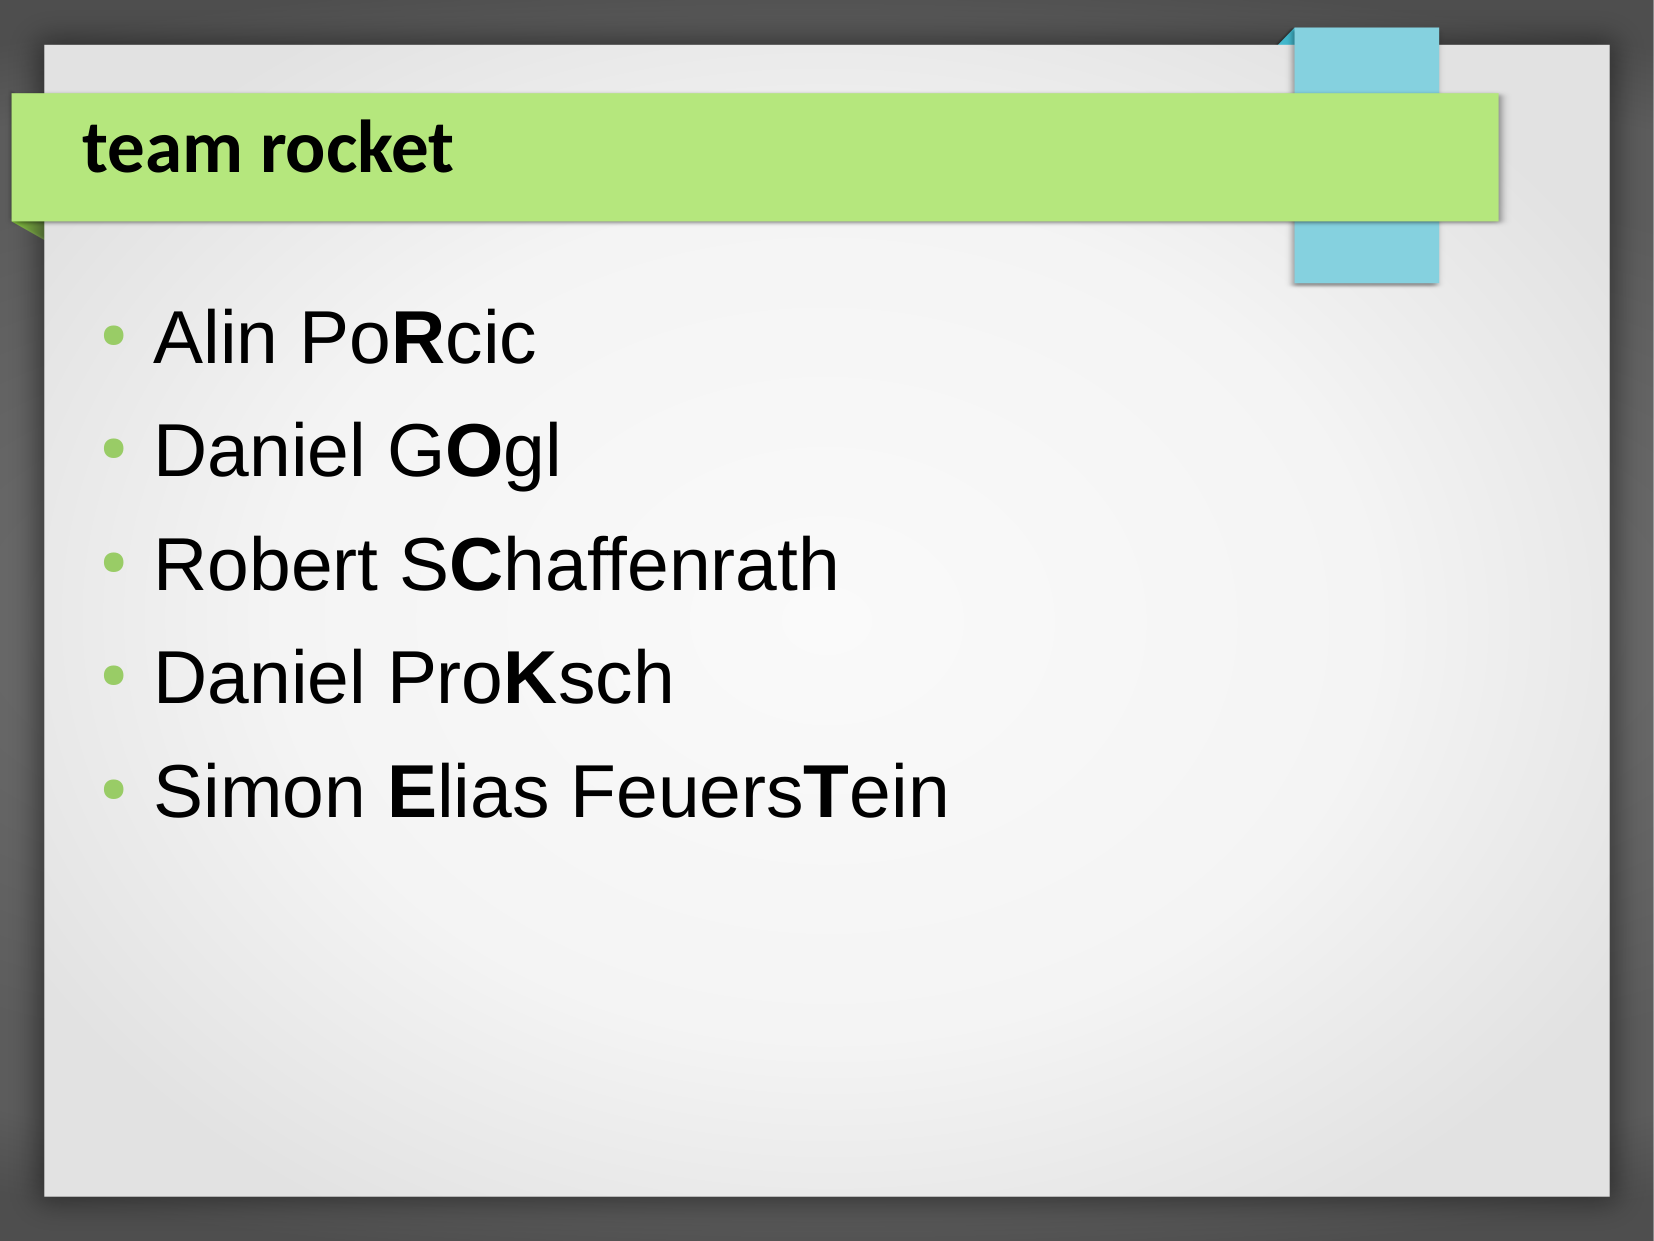

# team rocket
Alin PoRcic
Daniel GOgl
Robert SChaffenrath
Daniel ProKsch
Simon Elias FeuersTein